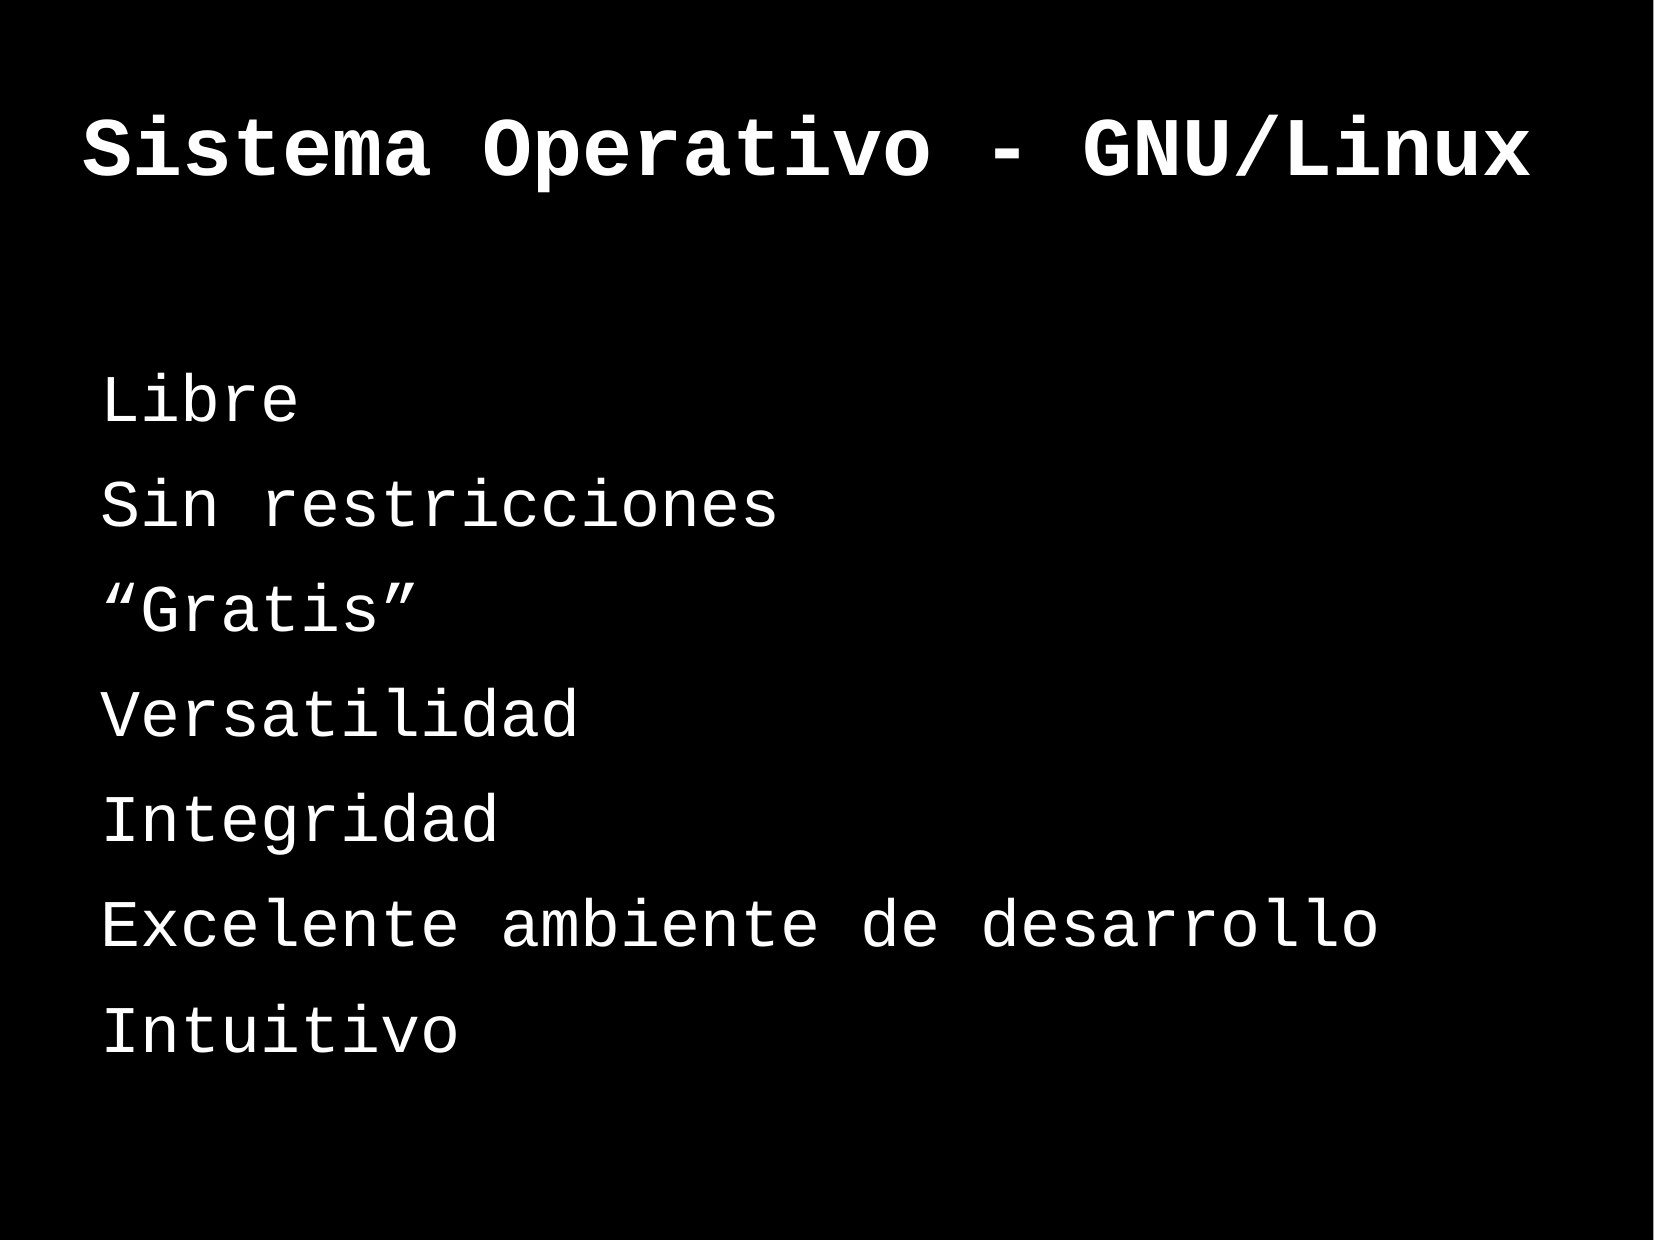

# Sistema Operativo - GNU/Linux
Libre
Sin restricciones
“Gratis”
Versatilidad
Integridad
Excelente ambiente de desarrollo
Intuitivo